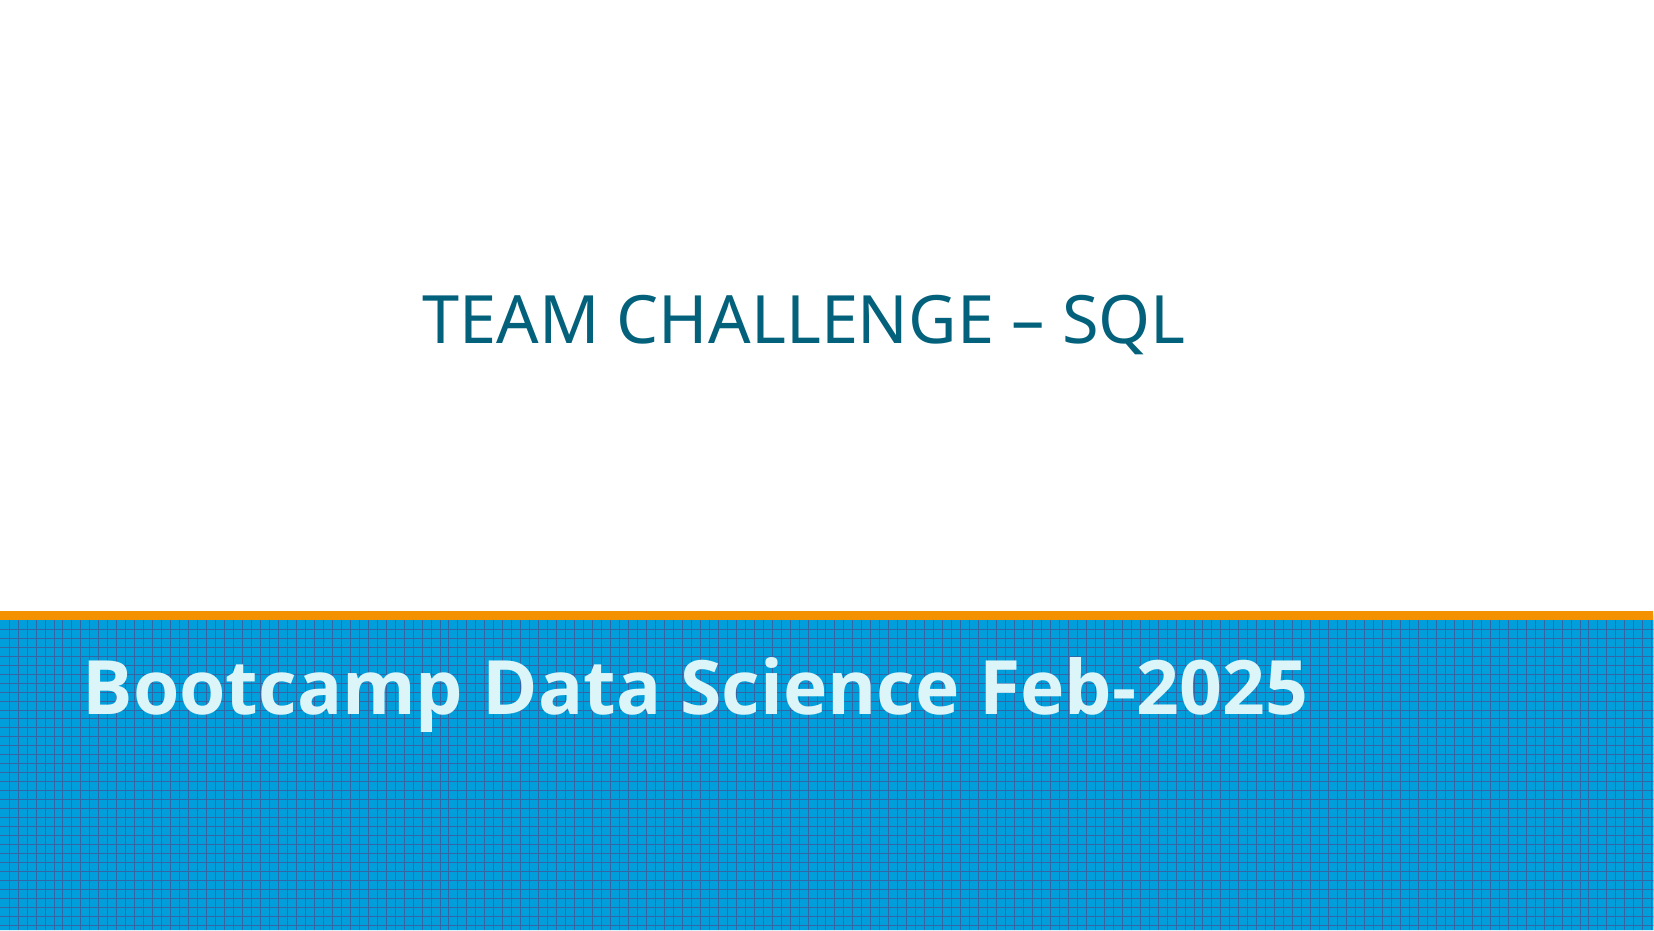

# TEAM CHALLENGE – SQL
Bootcamp Data Science Feb-2025